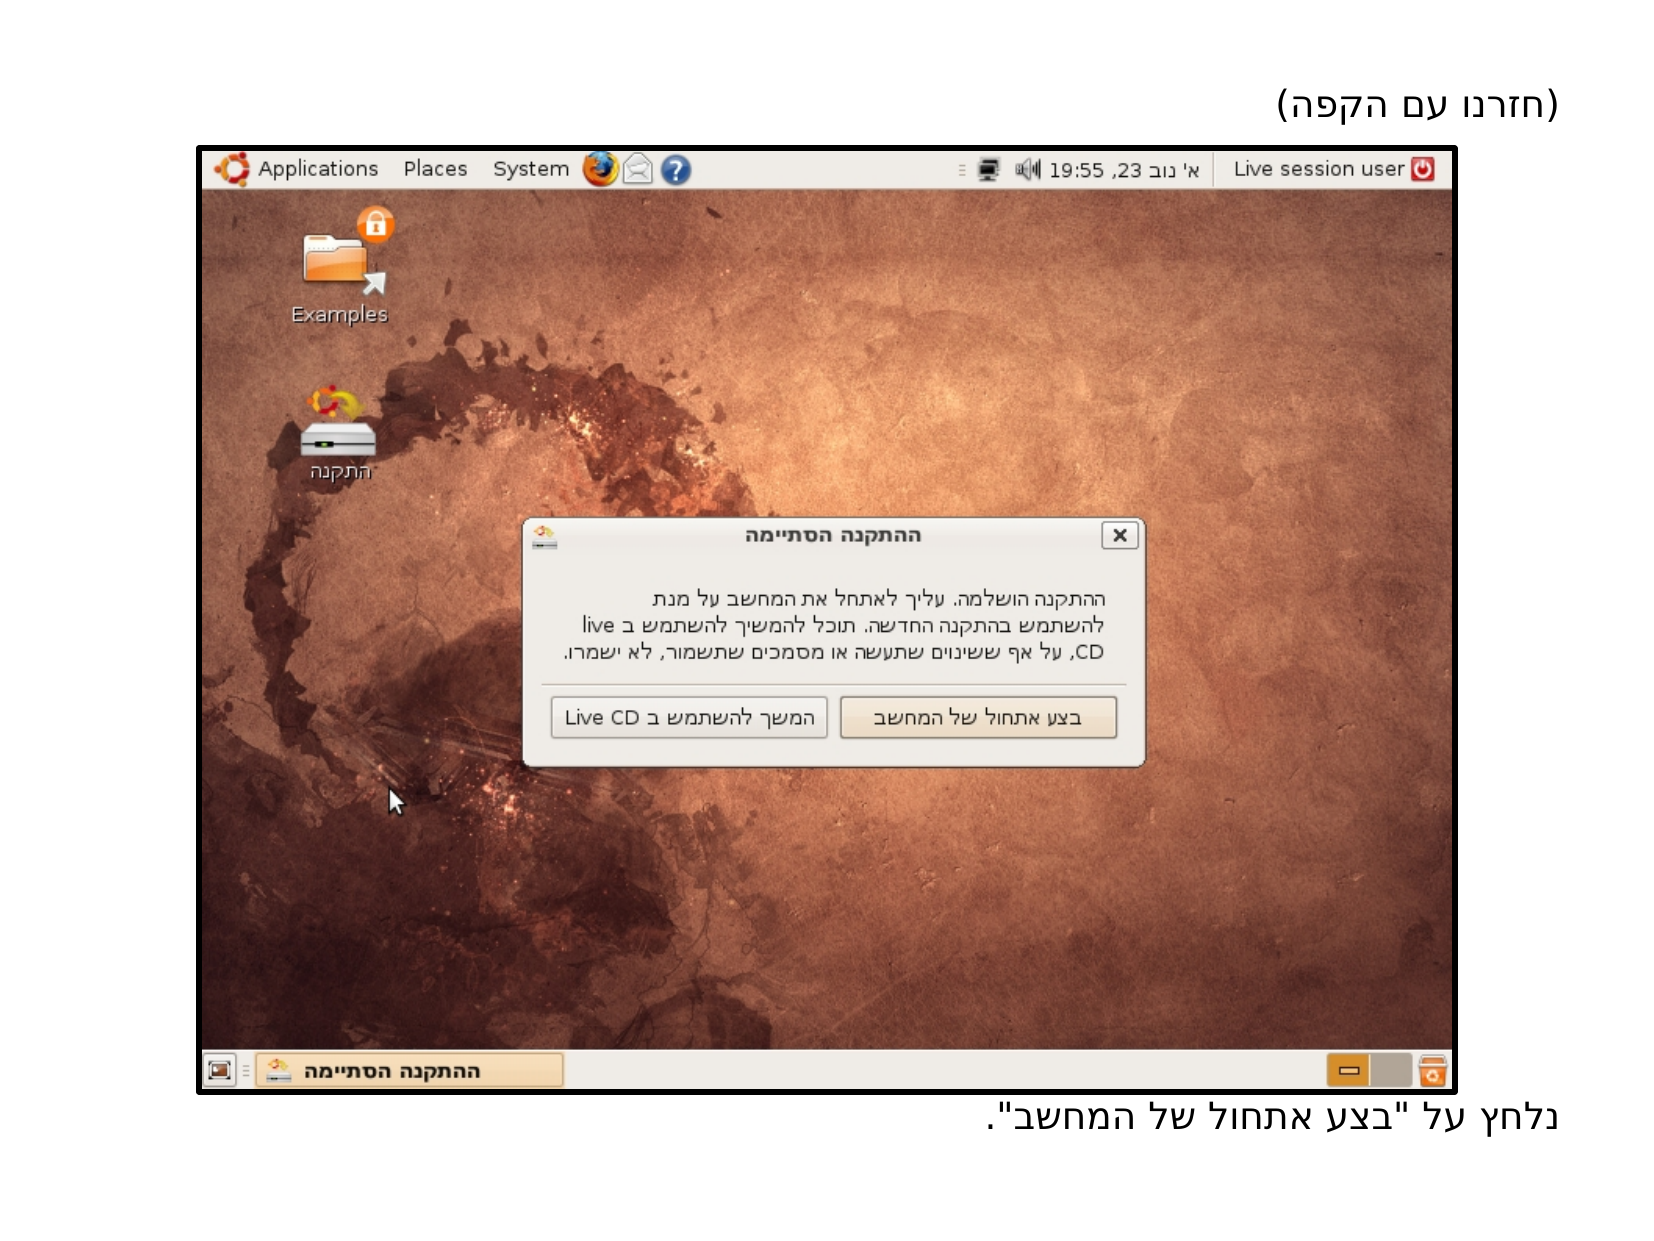

(חזרנו עם הקפה)
נלחץ על "בצע אתחול של המחשב".